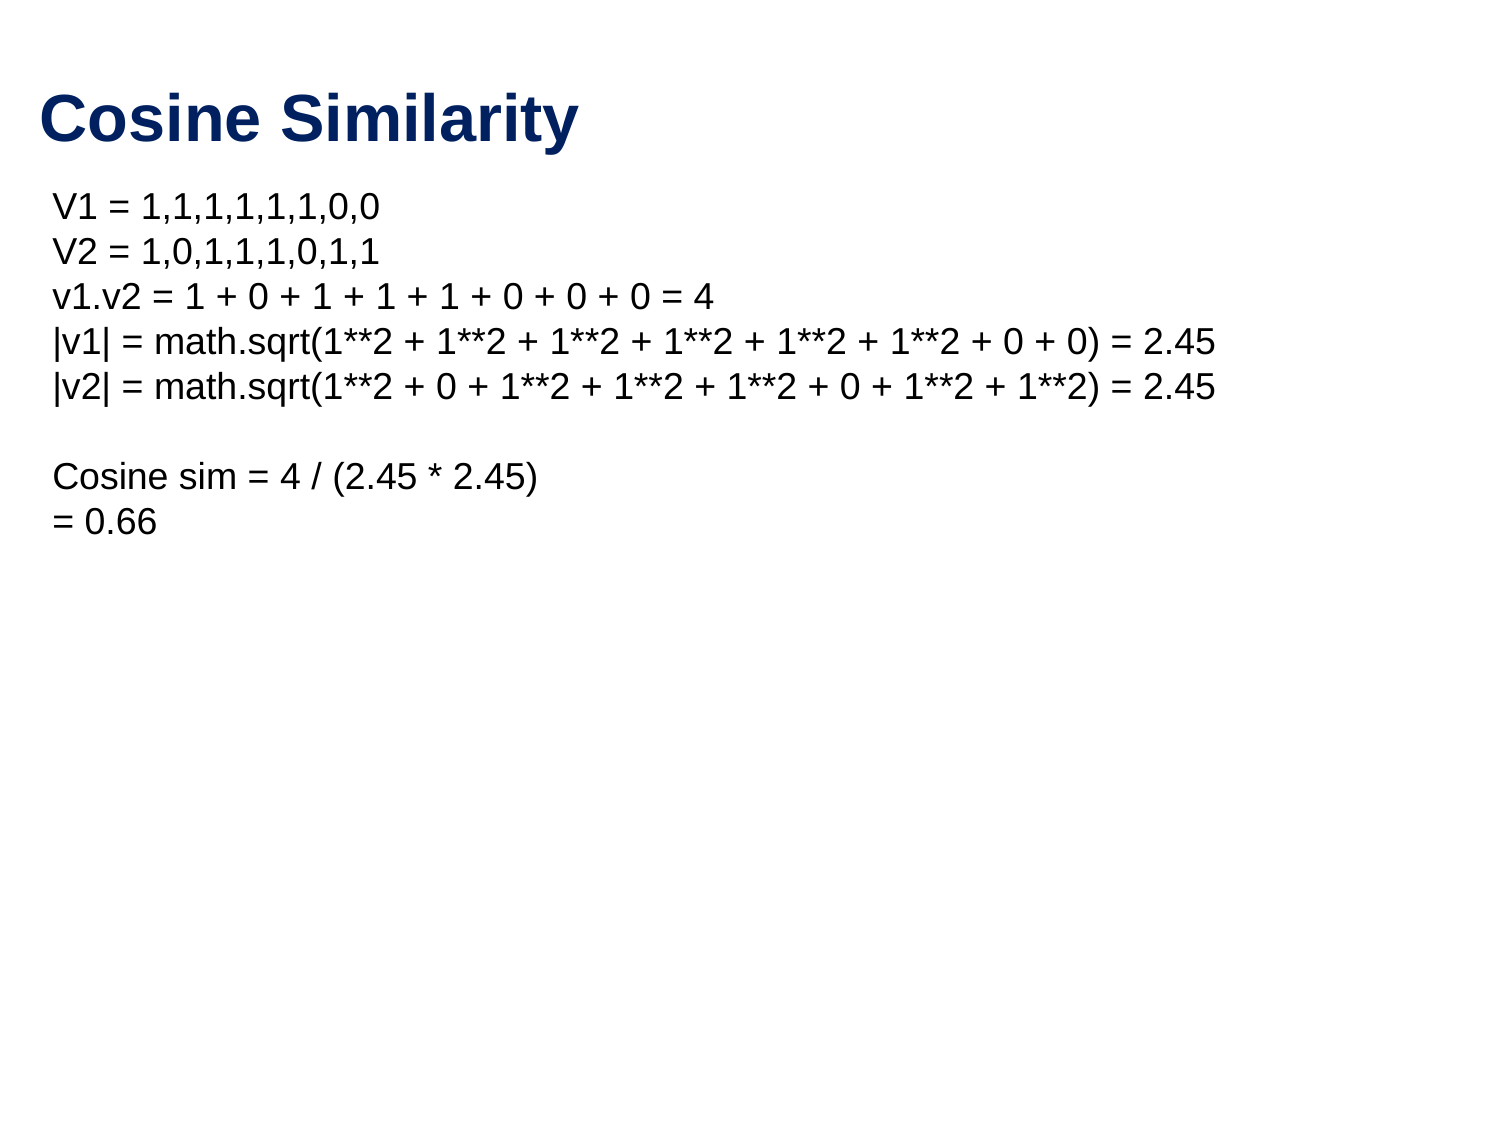

# Cosine Similarity
V1 = 1,1,1,1,1,1,0,0
V2 = 1,0,1,1,1,0,1,1
v1.v2 = 1 + 0 + 1 + 1 + 1 + 0 + 0 + 0 = 4
|v1| = math.sqrt(1**2 + 1**2 + 1**2 + 1**2 + 1**2 + 1**2 + 0 + 0) = 2.45
|v2| = math.sqrt(1**2 + 0 + 1**2 + 1**2 + 1**2 + 0 + 1**2 + 1**2) = 2.45
Cosine sim = 4 / (2.45 * 2.45)
= 0.66